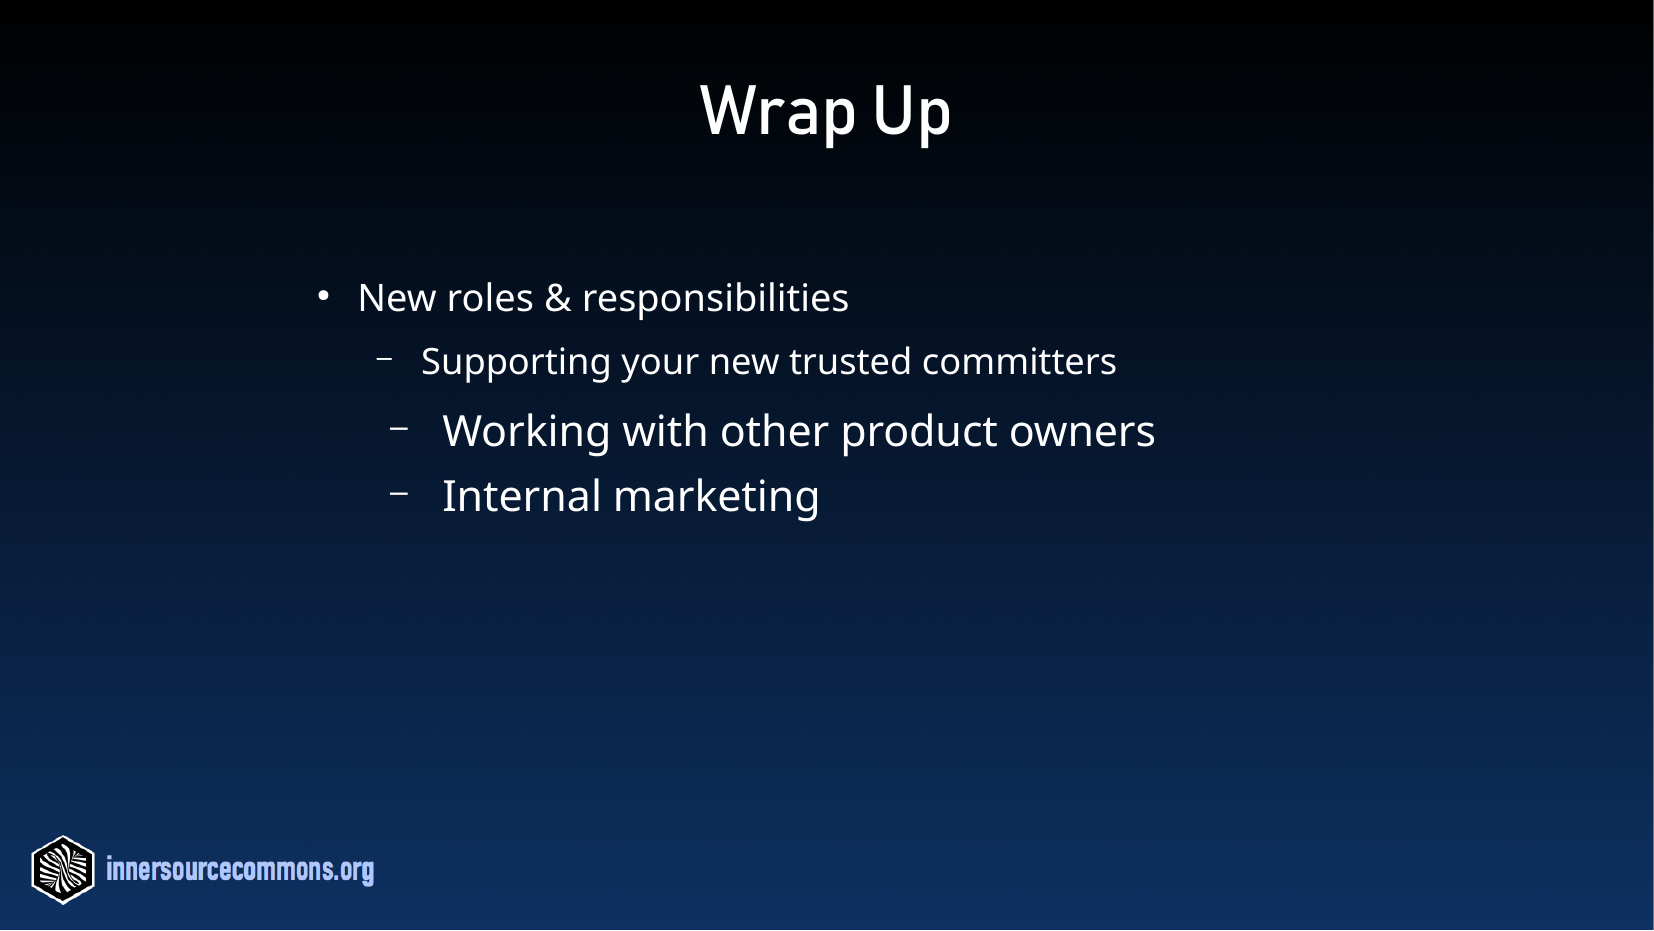

# Wrap Up
New roles & responsibilities
Supporting your new trusted committers
Working with other product owners
Internal marketing